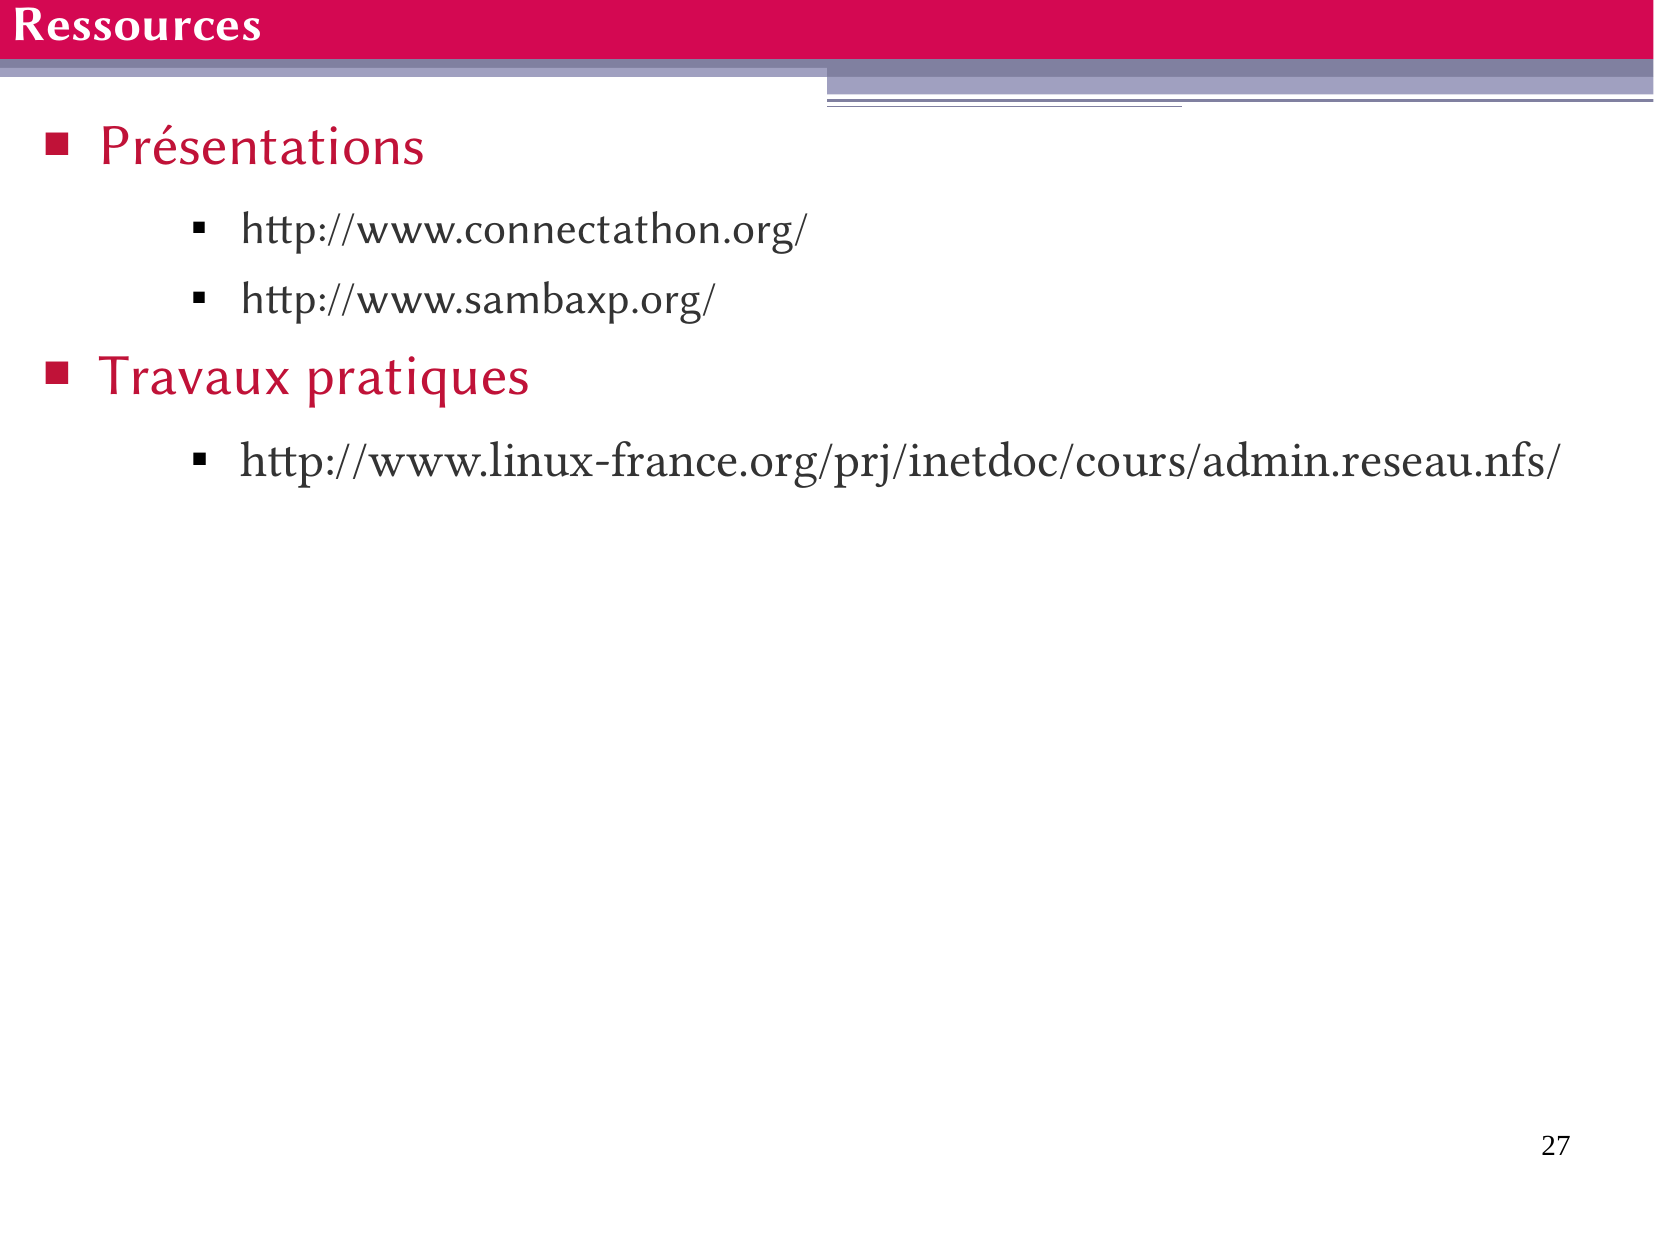

# Ressources
Présentations
http://www.connectathon.org/
http://www.sambaxp.org/
Travaux pratiques
http://www.linux-france.org/prj/inetdoc/cours/admin.reseau.nfs/
27